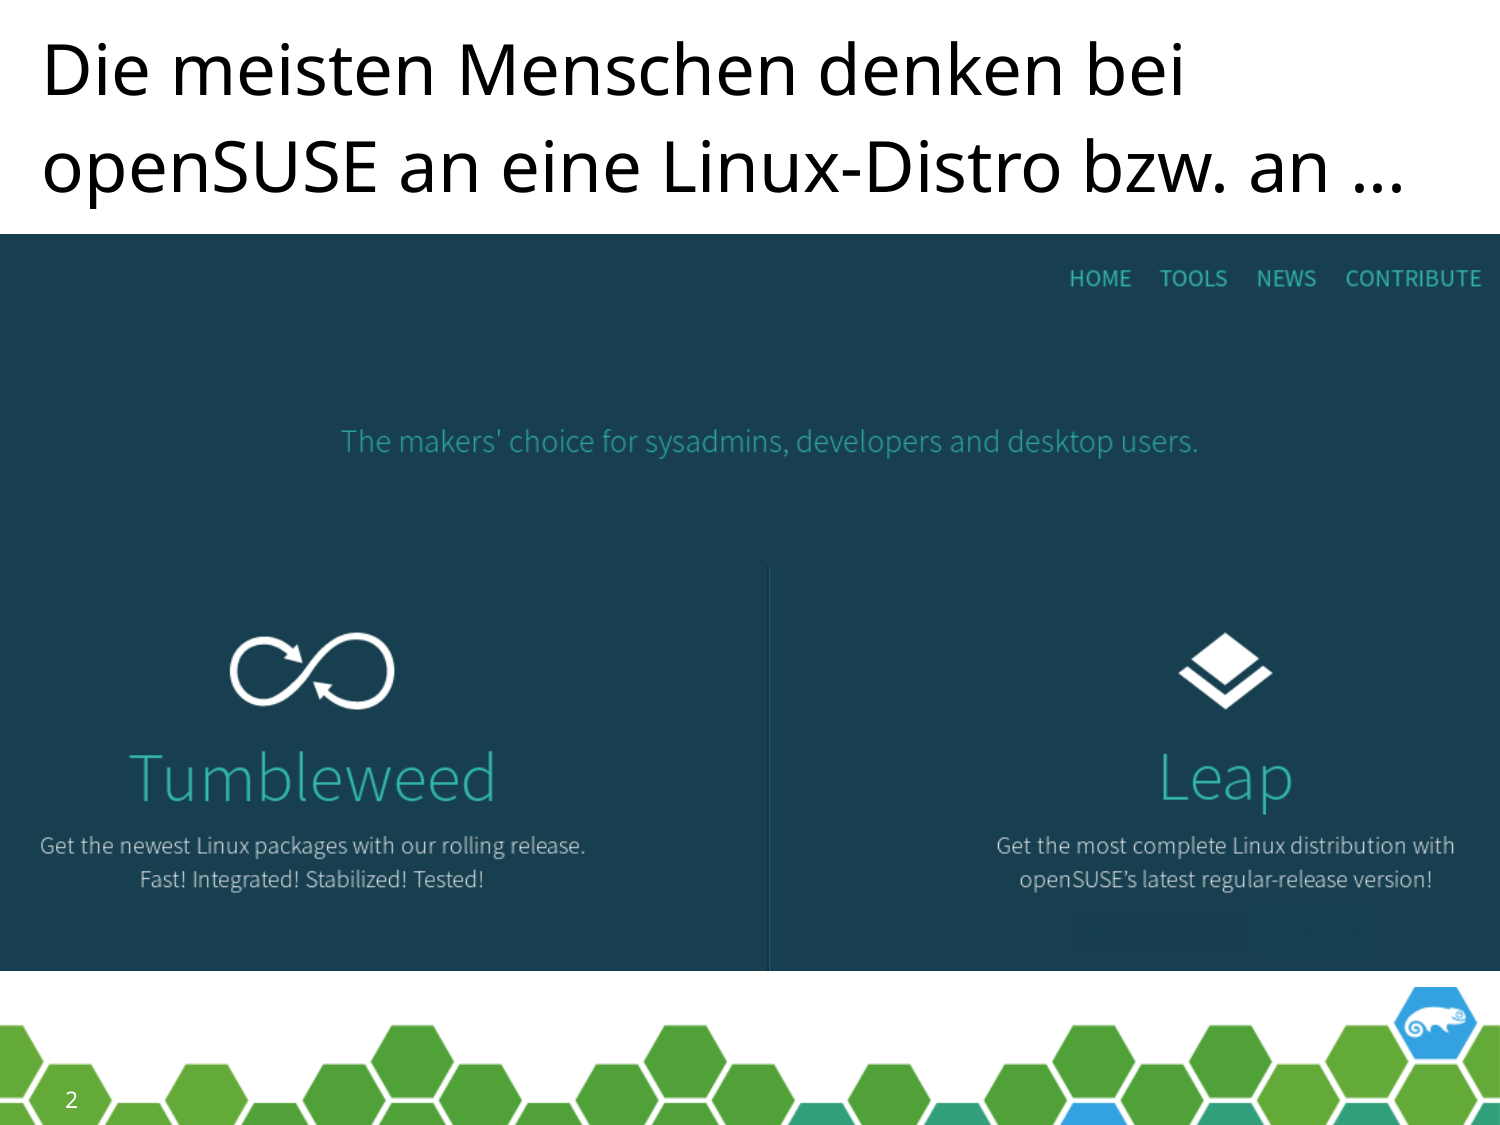

# Die meisten Menschen denken bei openSUSE an eine Linux-Distro bzw. an ...